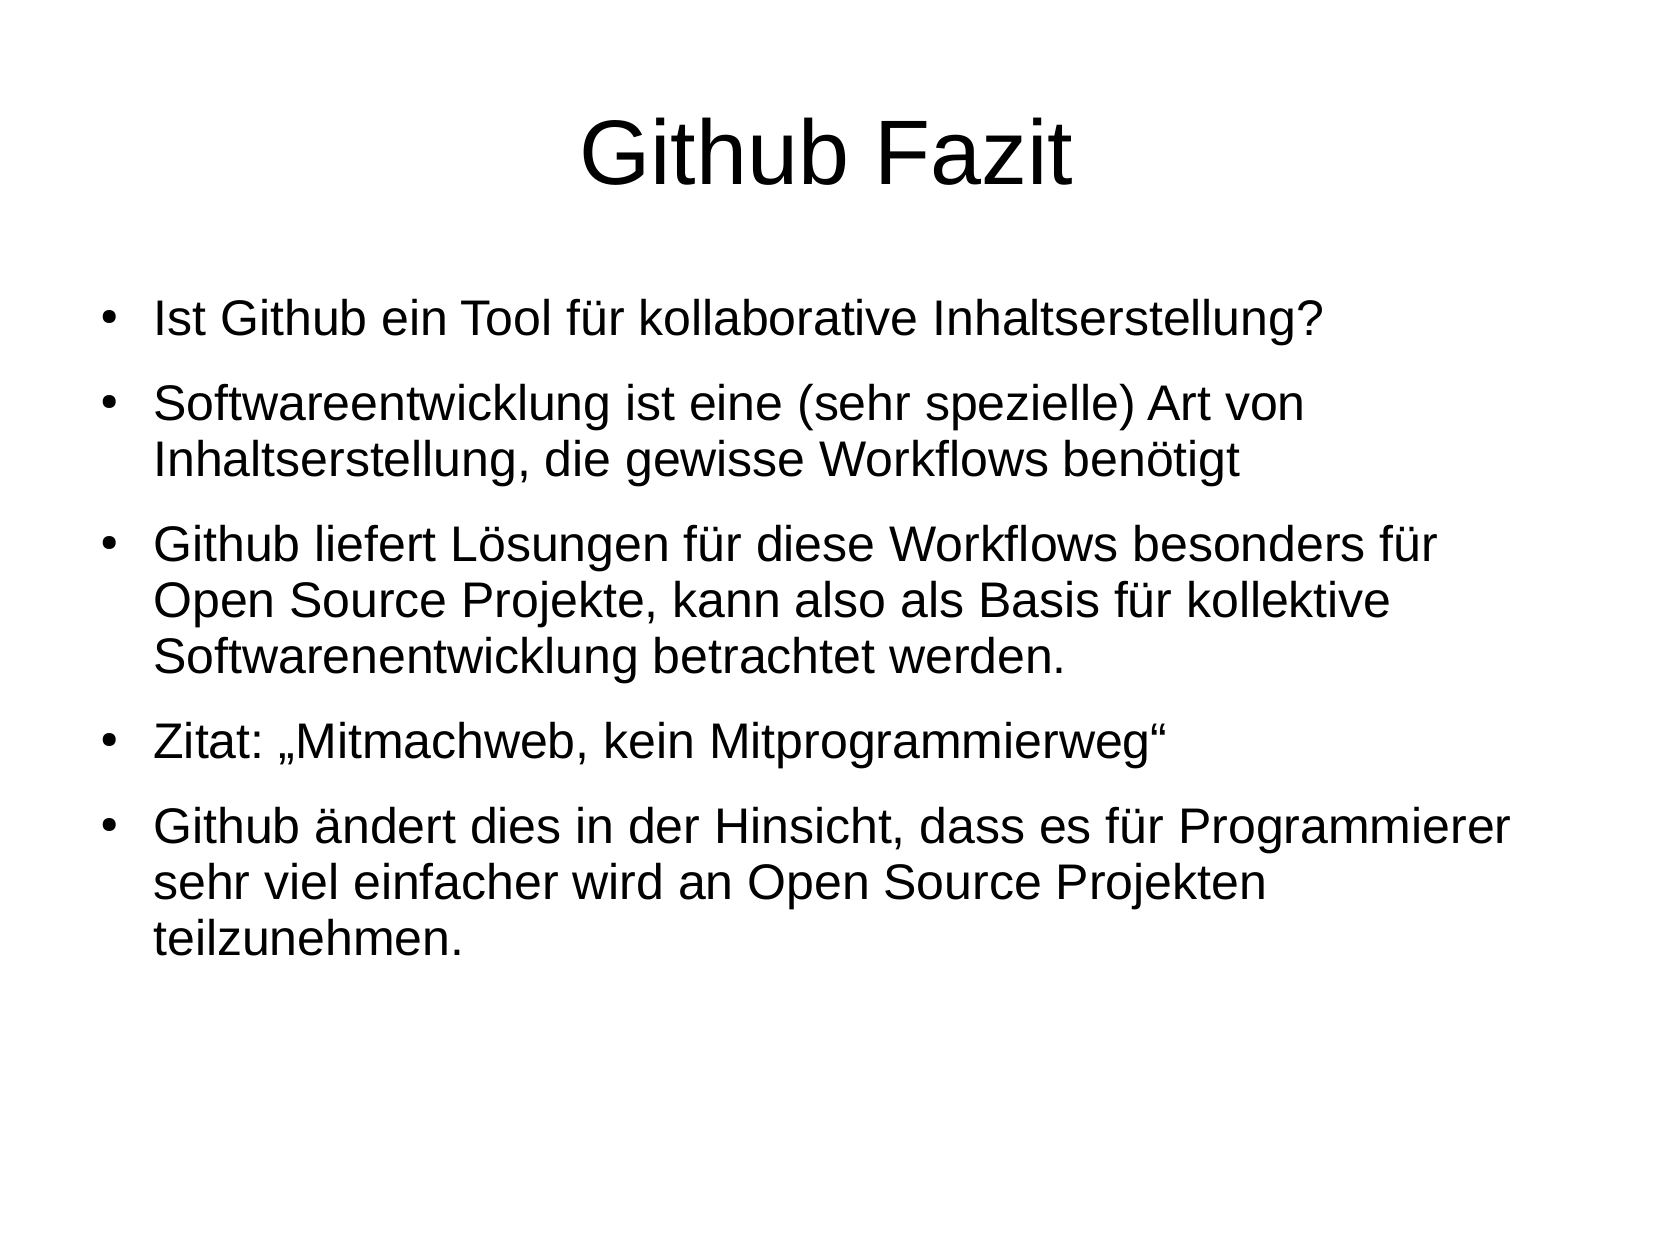

# Github Fazit
Ist Github ein Tool für kollaborative Inhaltserstellung?
Softwareentwicklung ist eine (sehr spezielle) Art von Inhaltserstellung, die gewisse Workflows benötigt
Github liefert Lösungen für diese Workflows besonders für Open Source Projekte, kann also als Basis für kollektive Softwarenentwicklung betrachtet werden.
Zitat: „Mitmachweb, kein Mitprogrammierweg“
Github ändert dies in der Hinsicht, dass es für Programmierer sehr viel einfacher wird an Open Source Projekten teilzunehmen.